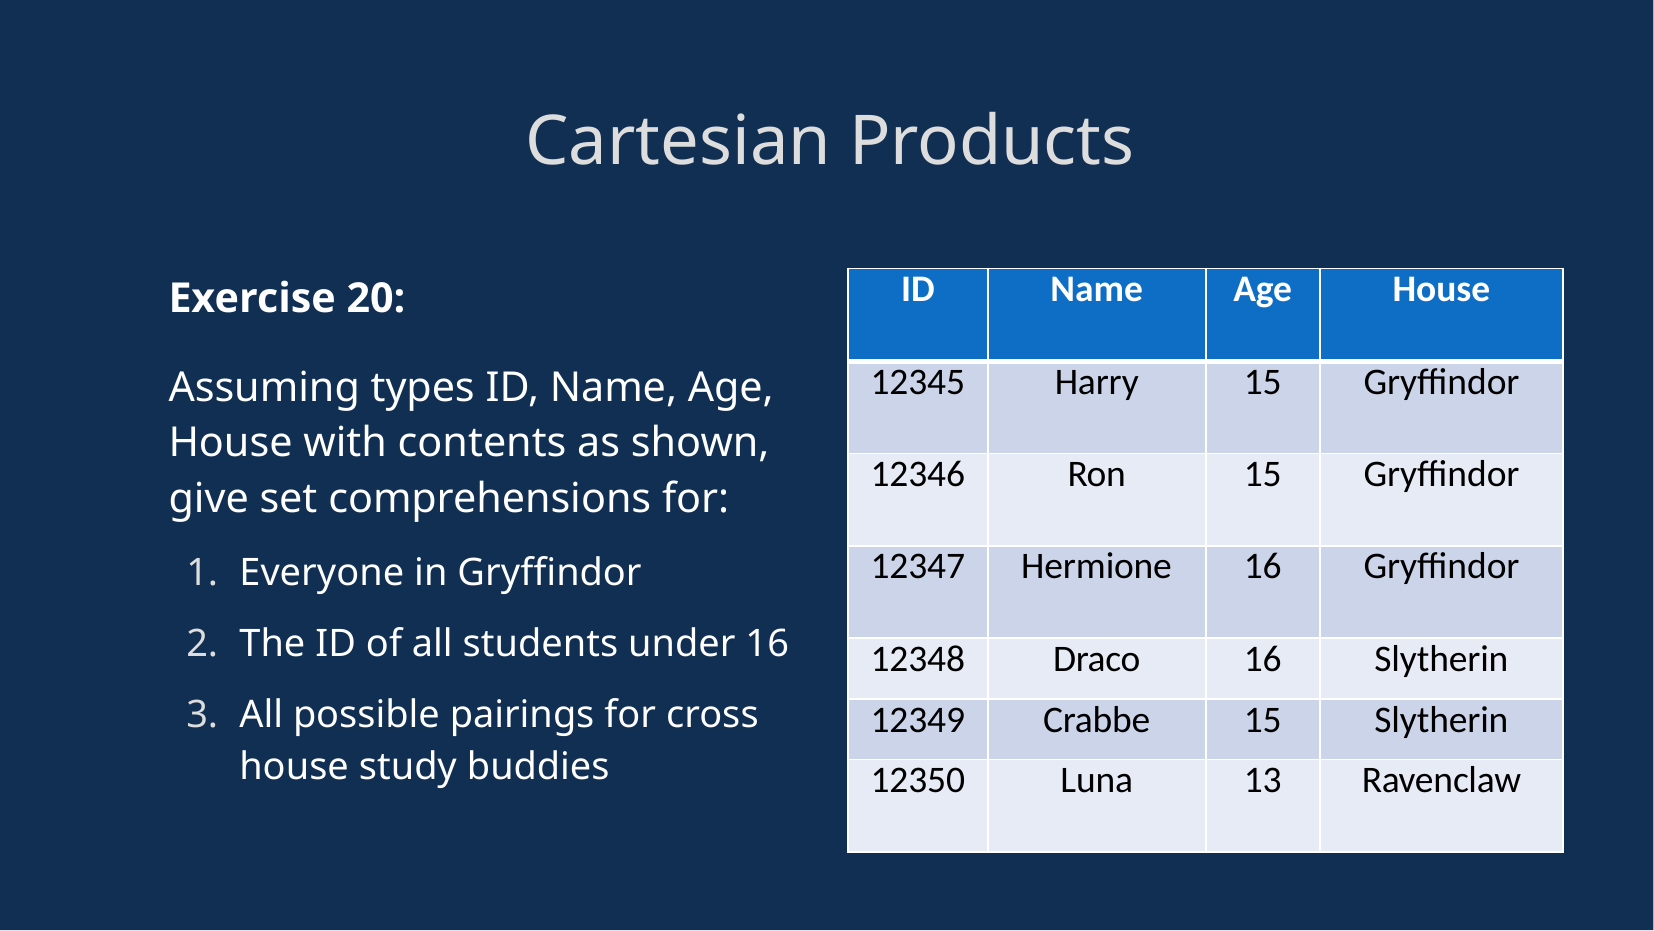

# Cartesian Products
Exercise 20:
Assuming types ID, Name, Age, House with contents as shown, give set comprehensions for:
Everyone in Gryffindor
The ID of all students under 16
All possible pairings for cross house study buddies
| ID | Name | Age | House |
| --- | --- | --- | --- |
| 12345 | Harry | 15 | Gryffindor |
| 12346 | Ron | 15 | Gryffindor |
| 12347 | Hermione | 16 | Gryffindor |
| 12348 | Draco | 16 | Slytherin |
| 12349 | Crabbe | 15 | Slytherin |
| 12350 | Luna | 13 | Ravenclaw |